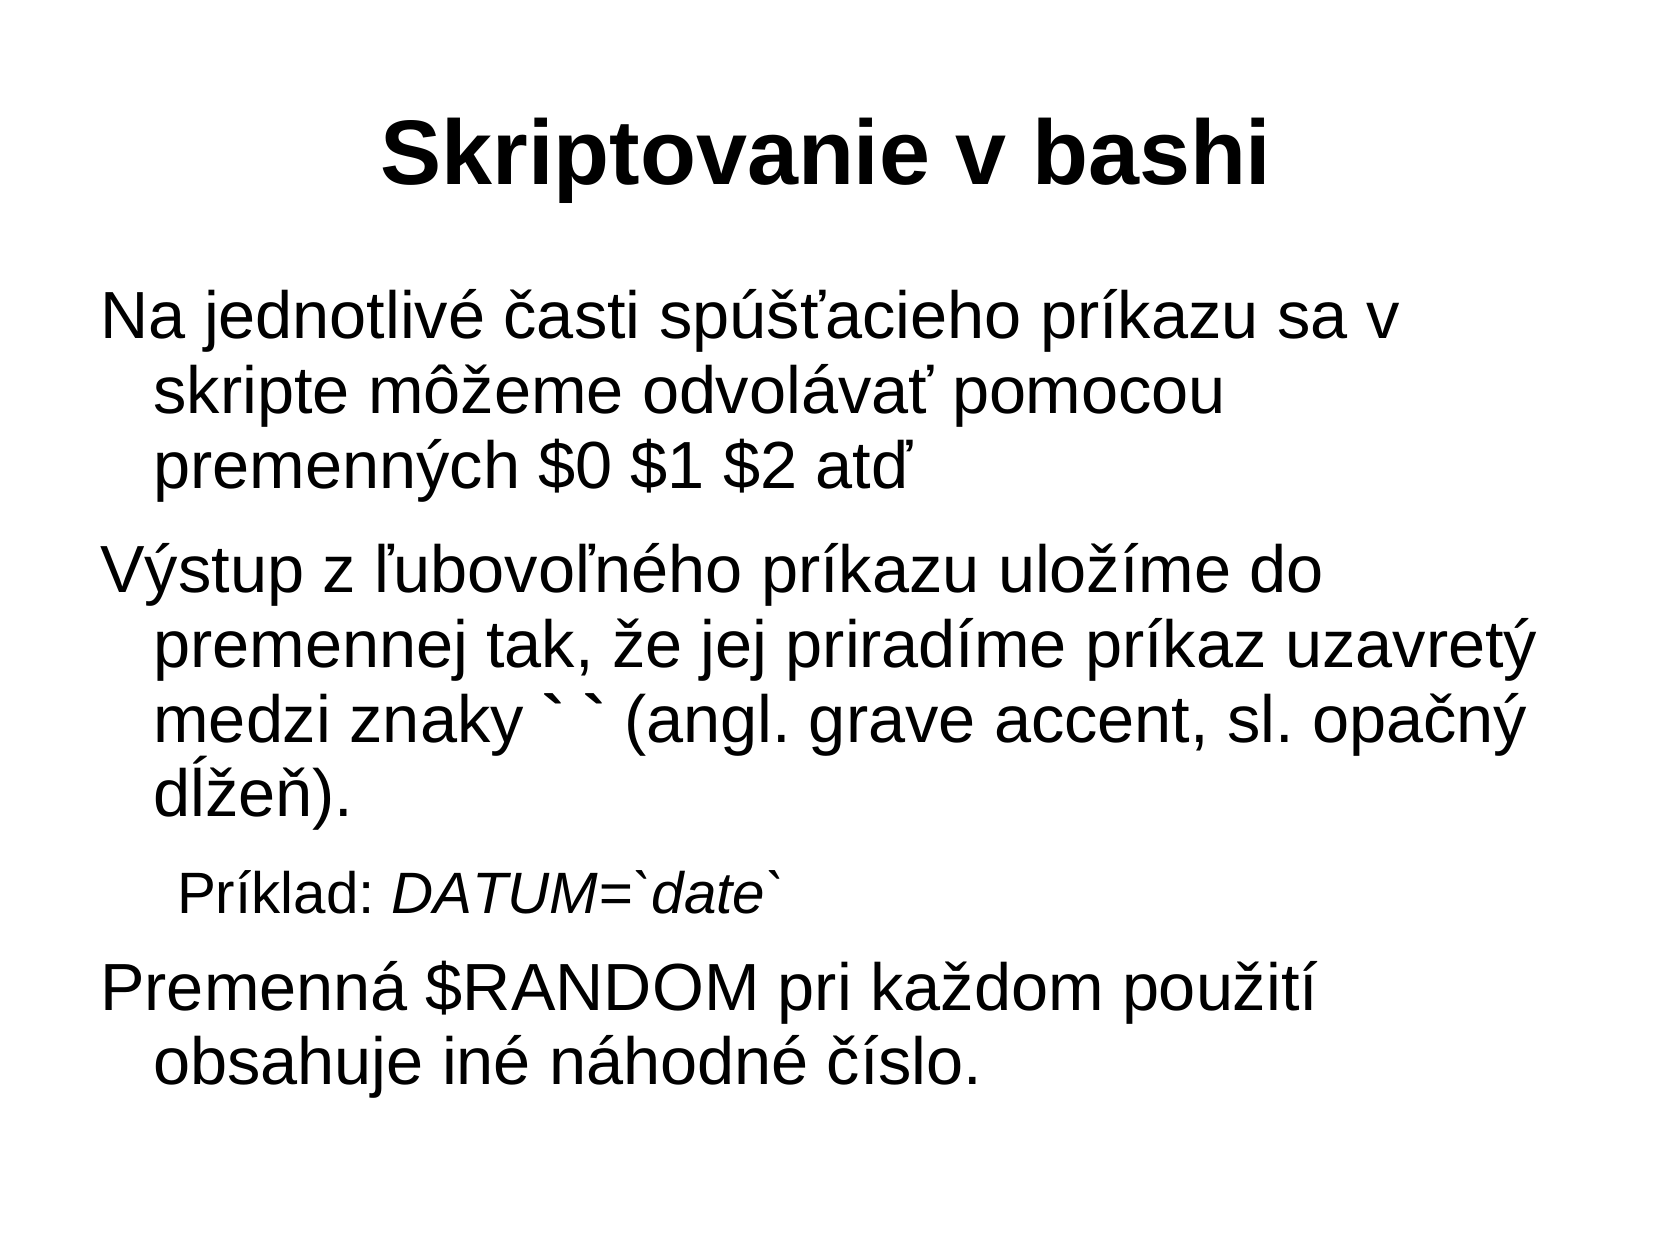

# Skriptovanie v bashi
Na jednotlivé časti spúšťacieho príkazu sa v skripte môžeme odvolávať pomocou premenných $0 $1 $2 atď
Výstup z ľubovoľného príkazu uložíme do premennej tak, že jej priradíme príkaz uzavretý medzi znaky ` ` (angl. grave accent, sl. opačný dĺžeň).
Príklad: DATUM=`date`
Premenná $RANDOM pri každom použití obsahuje iné náhodné číslo.